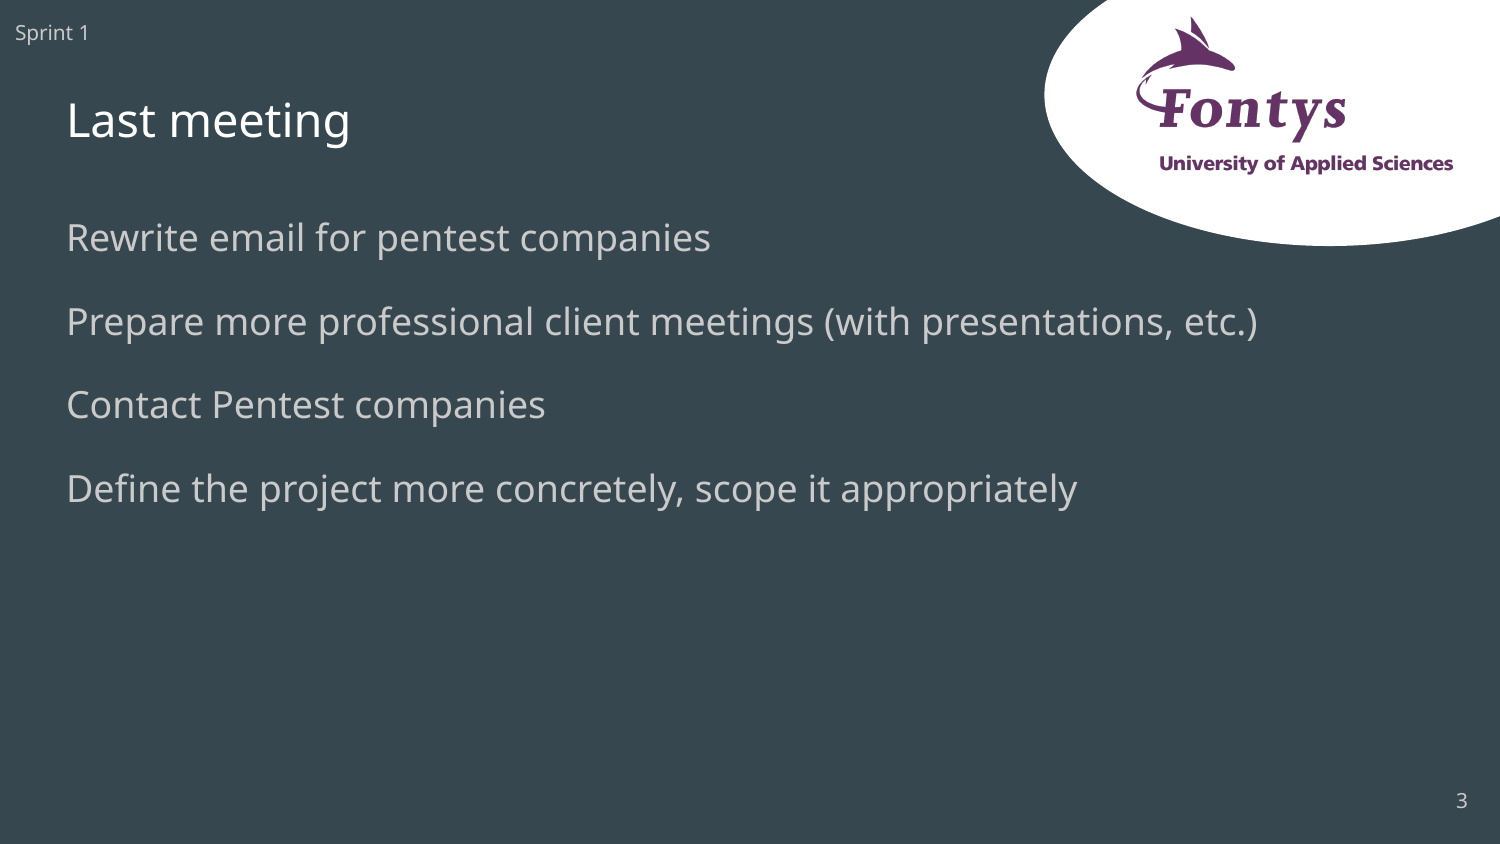

Sprint 1
# Last meeting
Rewrite email for pentest companies
Prepare more professional client meetings (with presentations, etc.)
Contact Pentest companies
Define the project more concretely, scope it appropriately